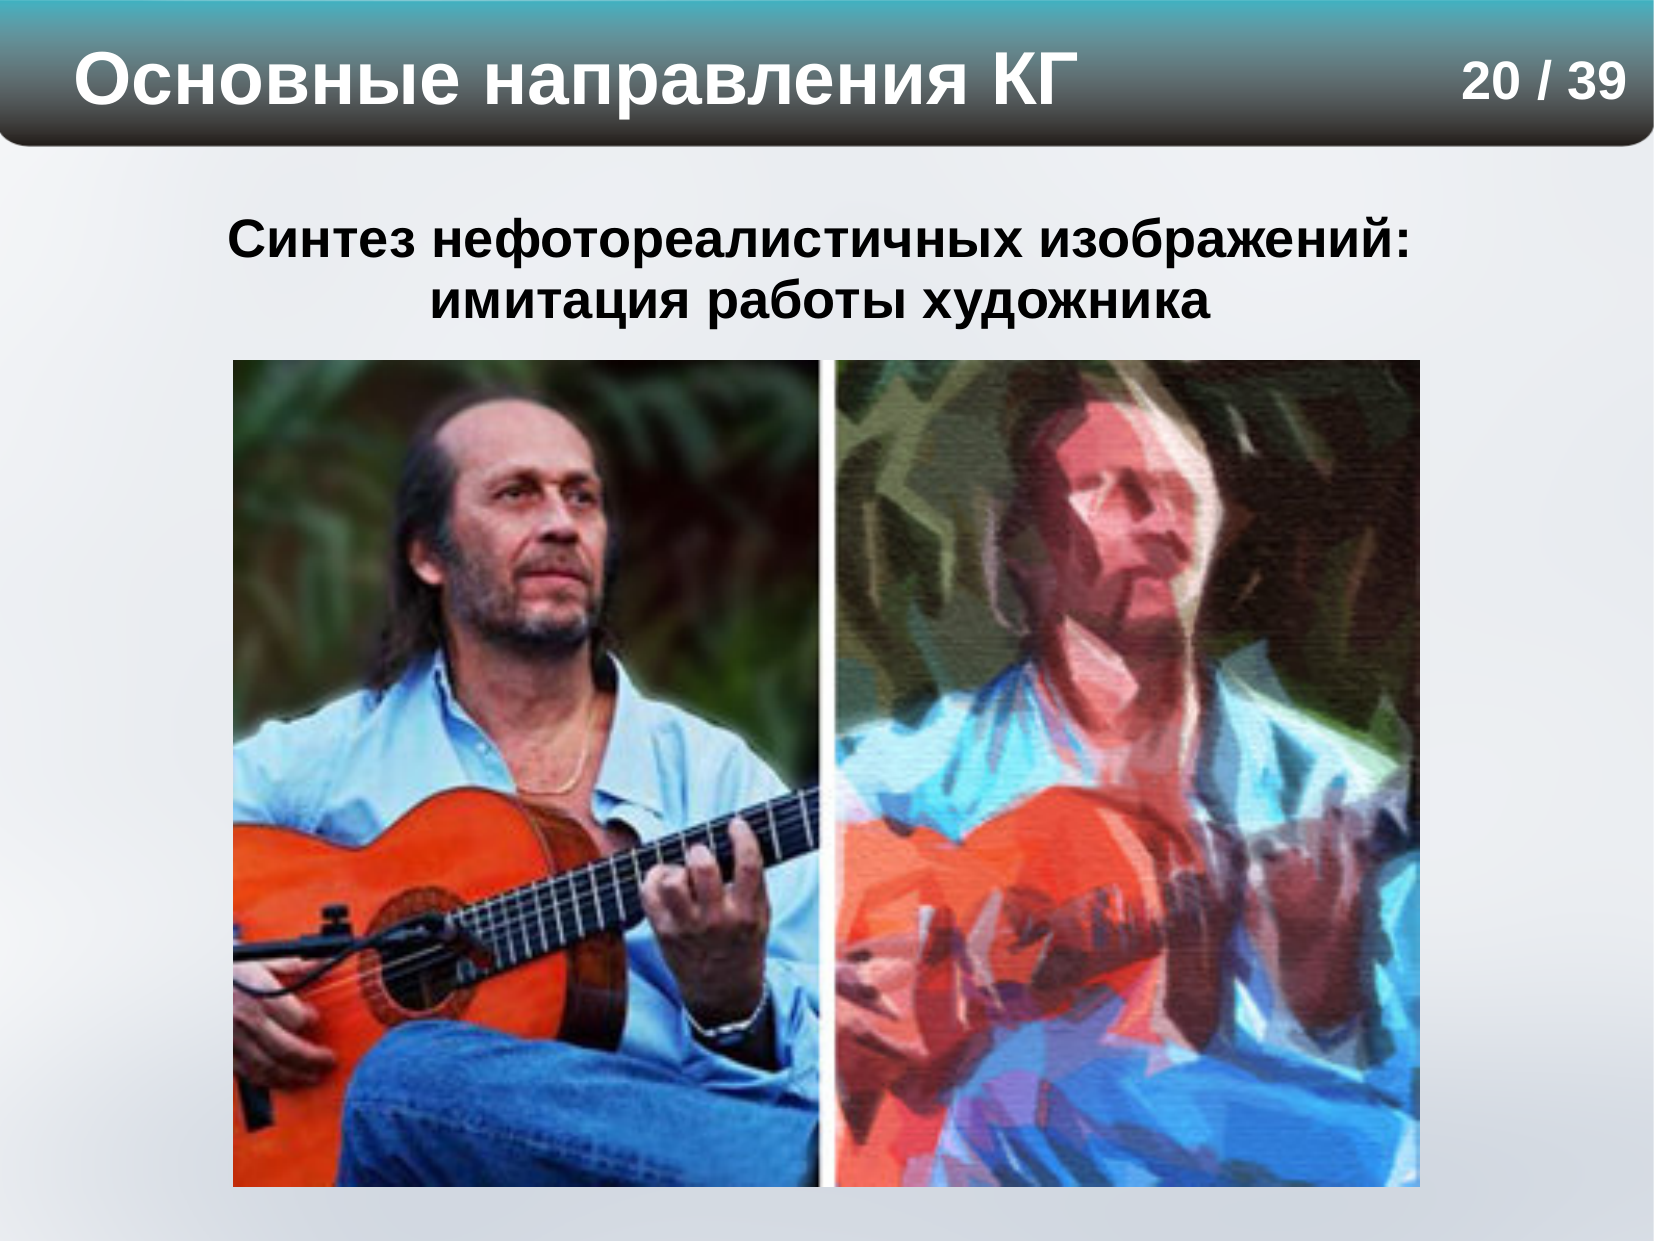

Основные направления КГ
Синтез нефотореалистичных изображений:
имитация работы художника